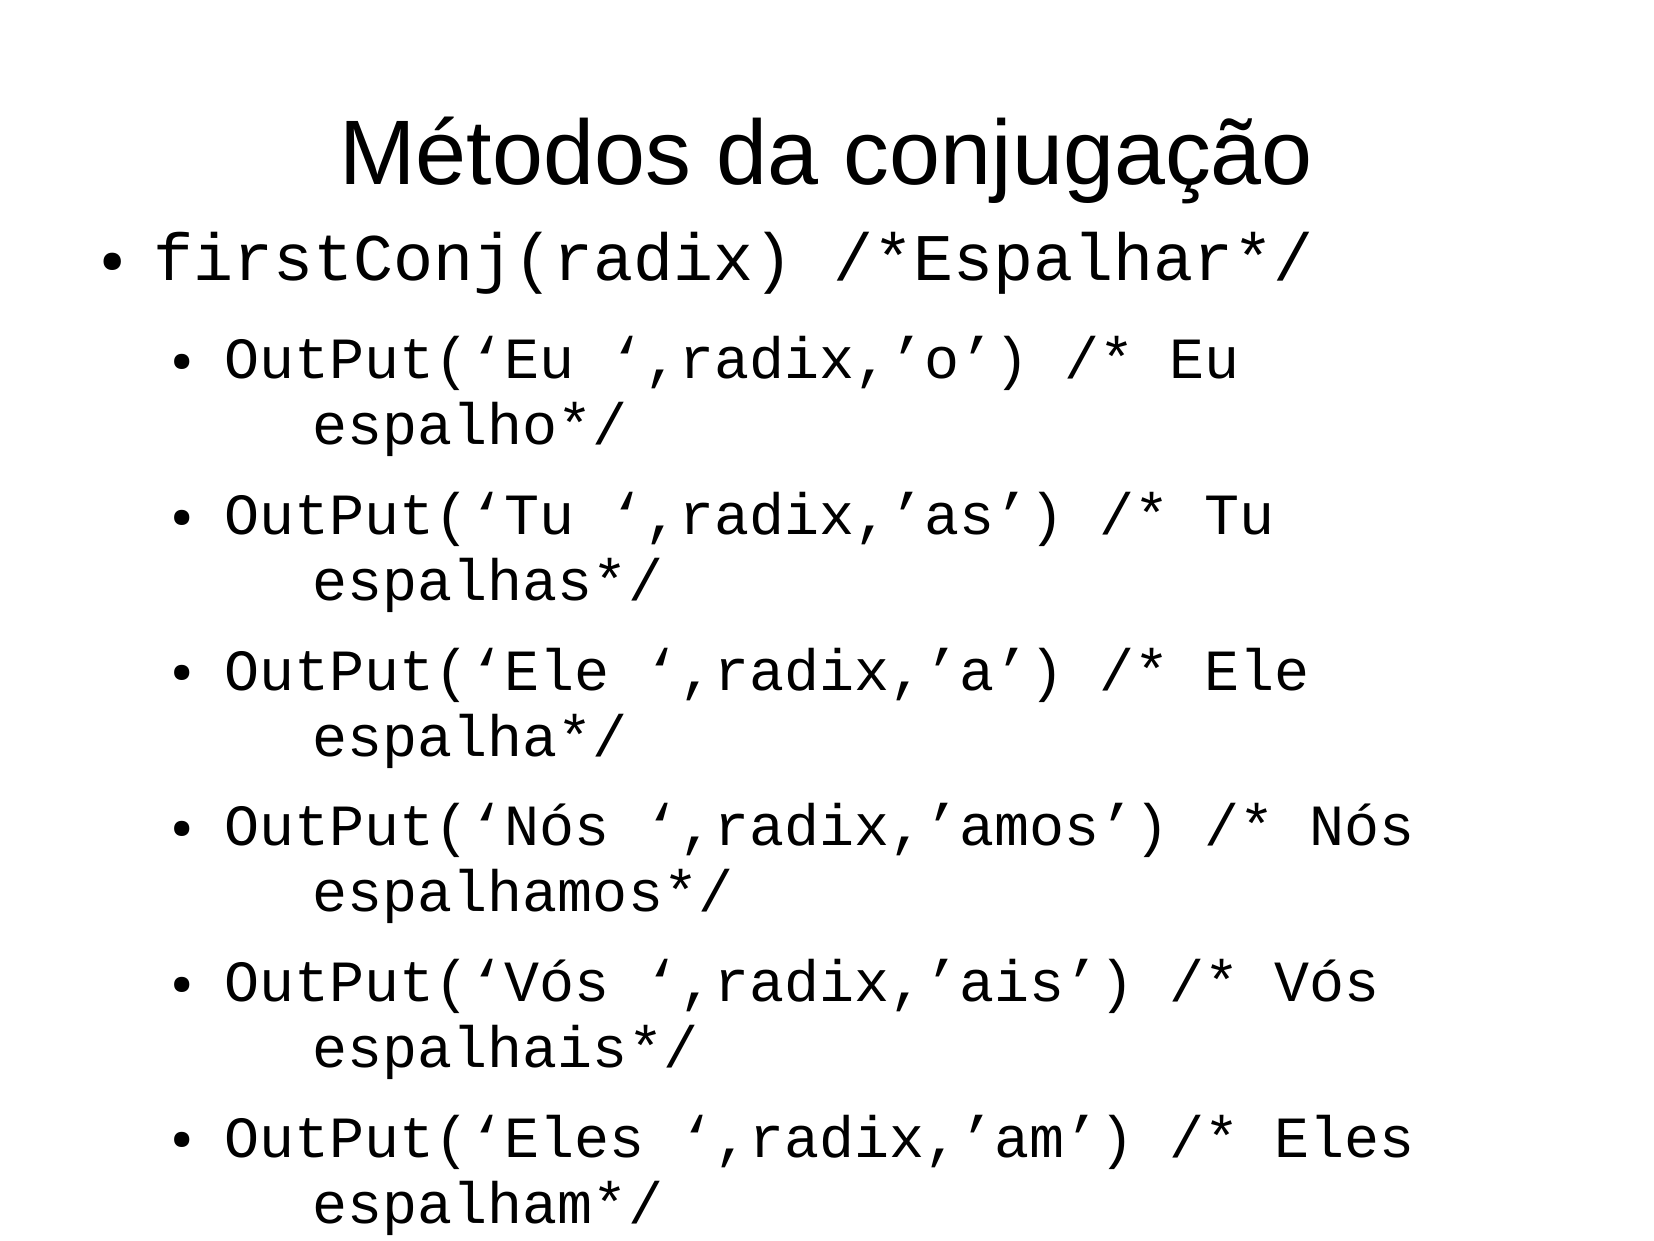

Métodos da conjugação
# firstConj(radix) /*Espalhar*/
OutPut(‘Eu ‘,radix,’o’) /* Eu espalho*/
OutPut(‘Tu ‘,radix,’as’) /* Tu espalhas*/
OutPut(‘Ele ‘,radix,’a’) /* Ele espalha*/
OutPut(‘Nós ‘,radix,’amos’) /* Nós espalhamos*/
OutPut(‘Vós ‘,radix,’ais’) /* Vós espalhais*/
OutPut(‘Eles ‘,radix,’am’) /* Eles espalham*/